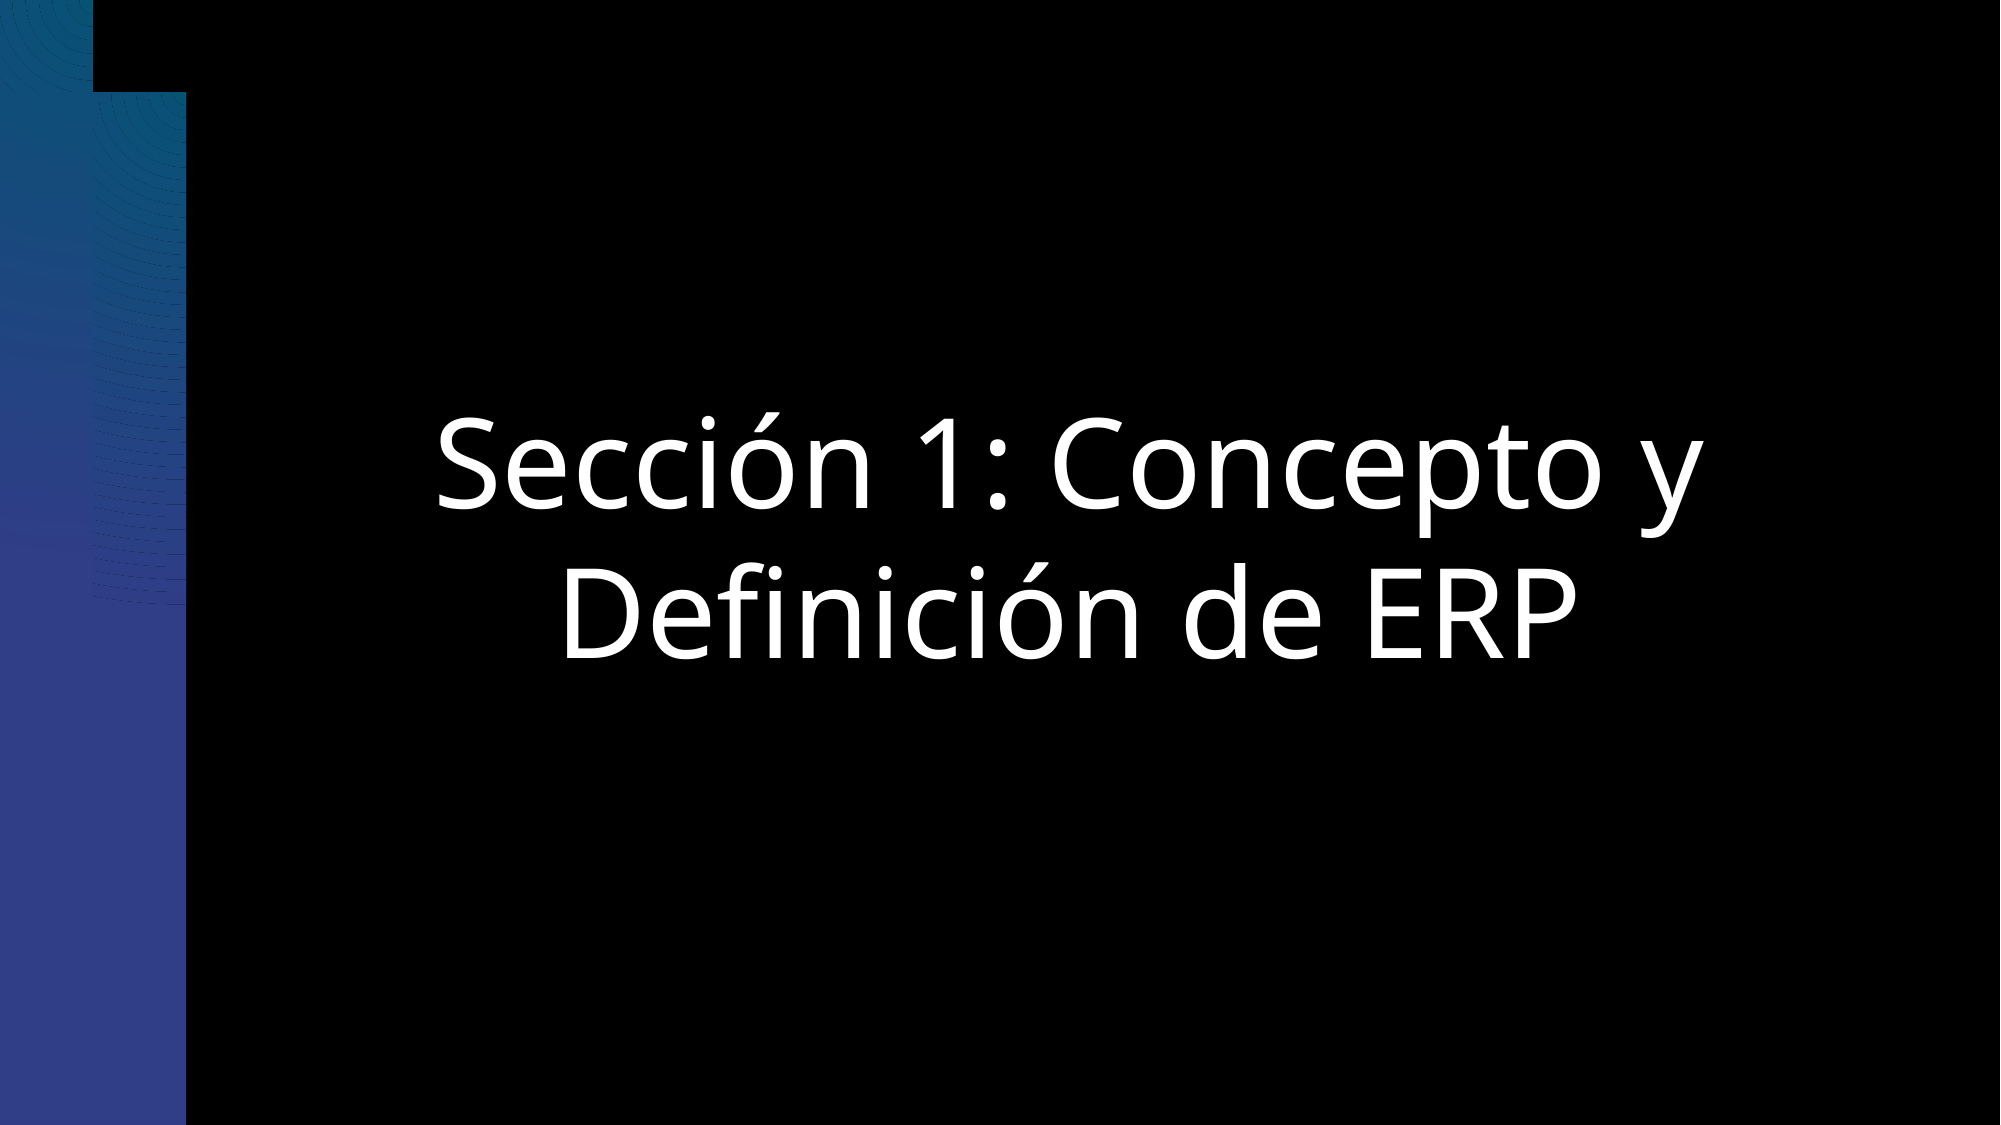

# Sección 1: Concepto y Definición de ERP